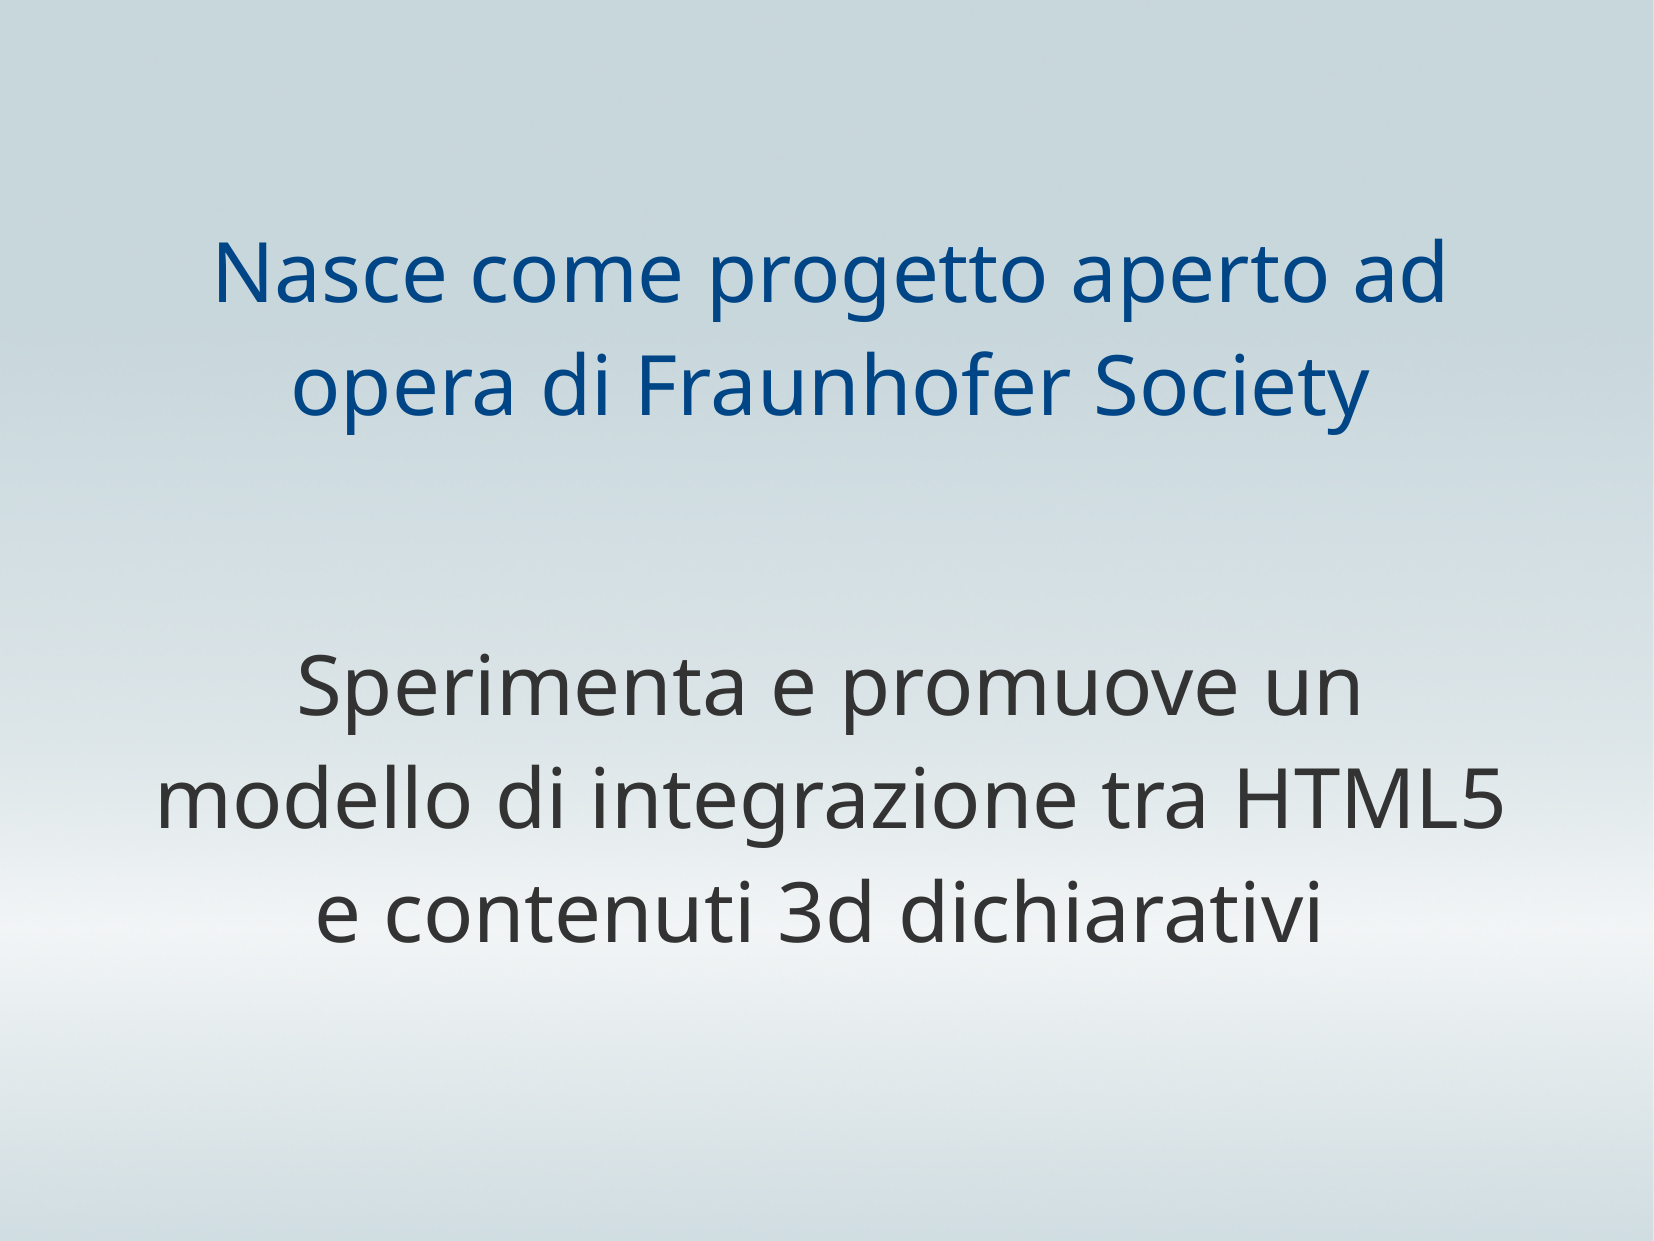

Nasce come progetto aperto ad opera di Fraunhofer Society
Sperimenta e promuove un modello di integrazione tra HTML5 e contenuti 3d dichiarativi